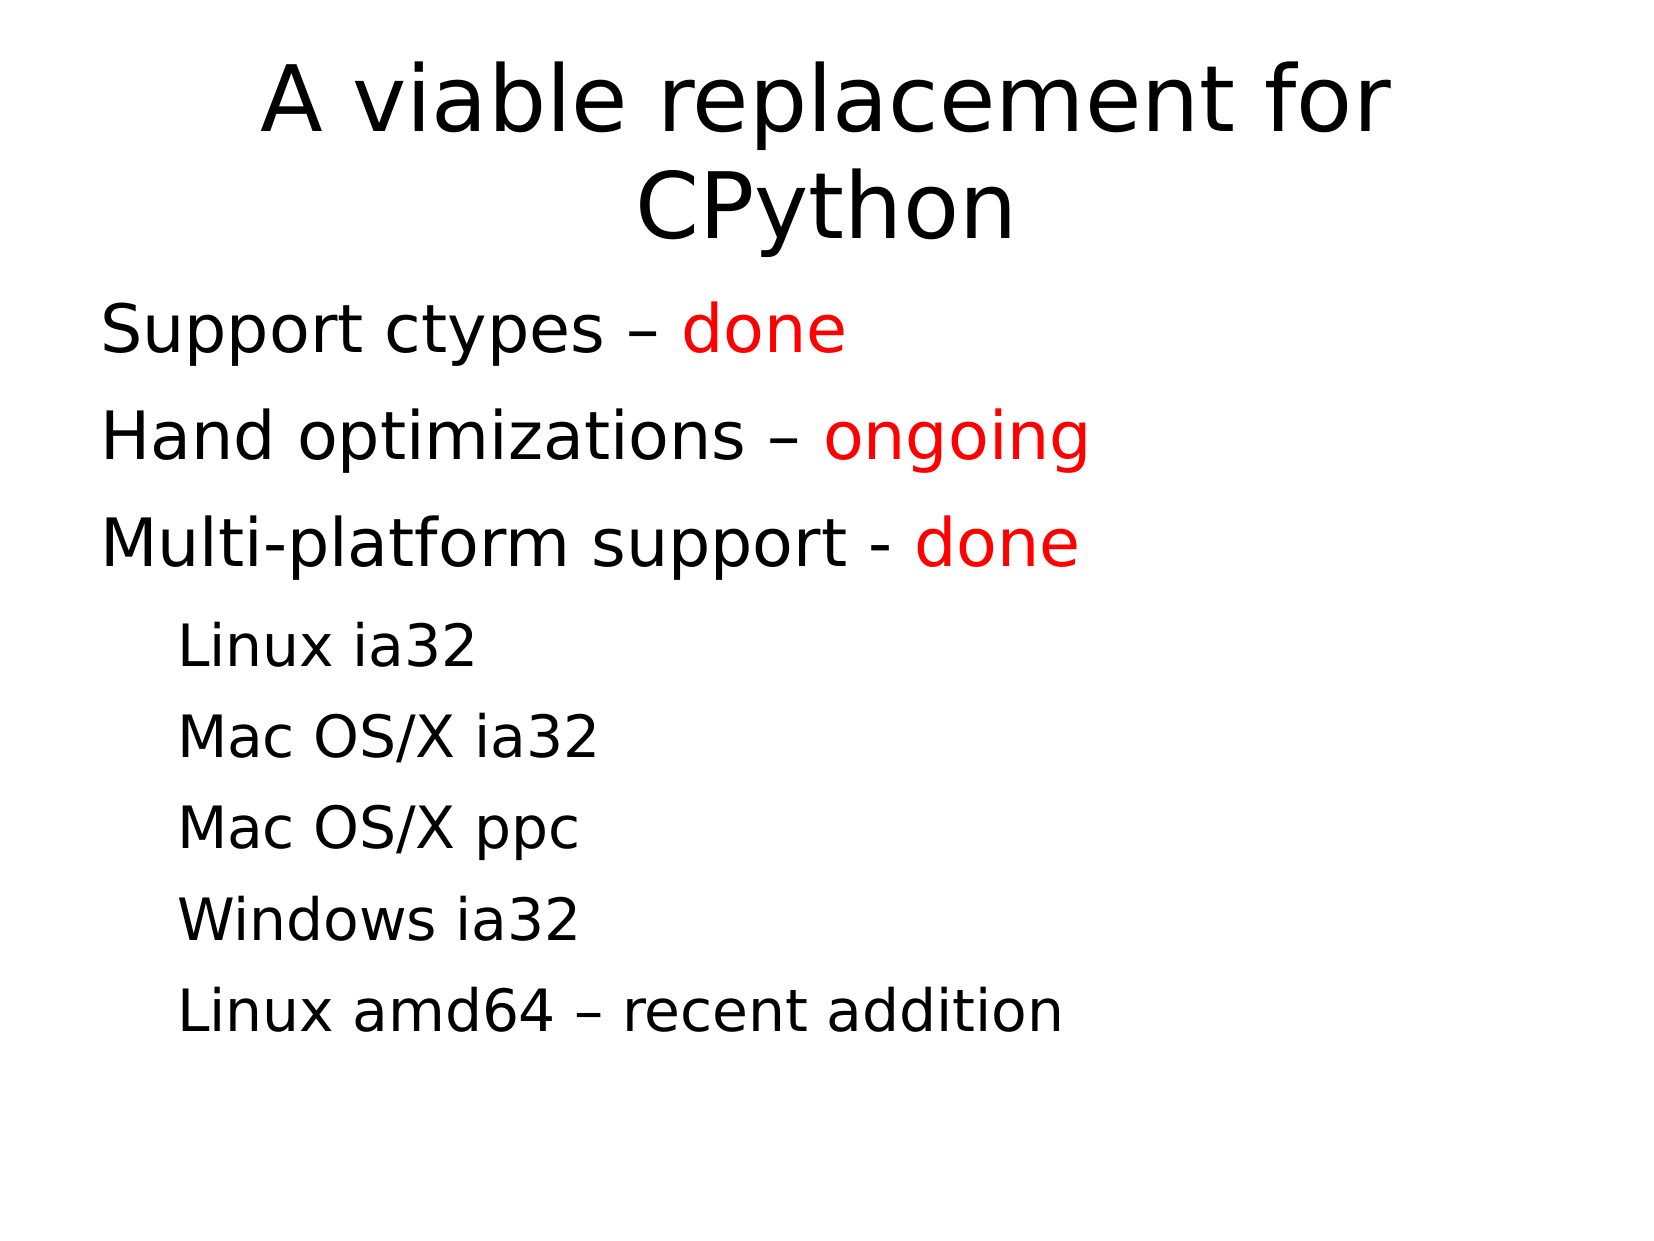

# A viable replacement for CPython
Support ctypes – done
Hand optimizations – ongoing
Multi-platform support - done
Linux ia32
Mac OS/X ia32
Mac OS/X ppc
Windows ia32
Linux amd64 – recent addition